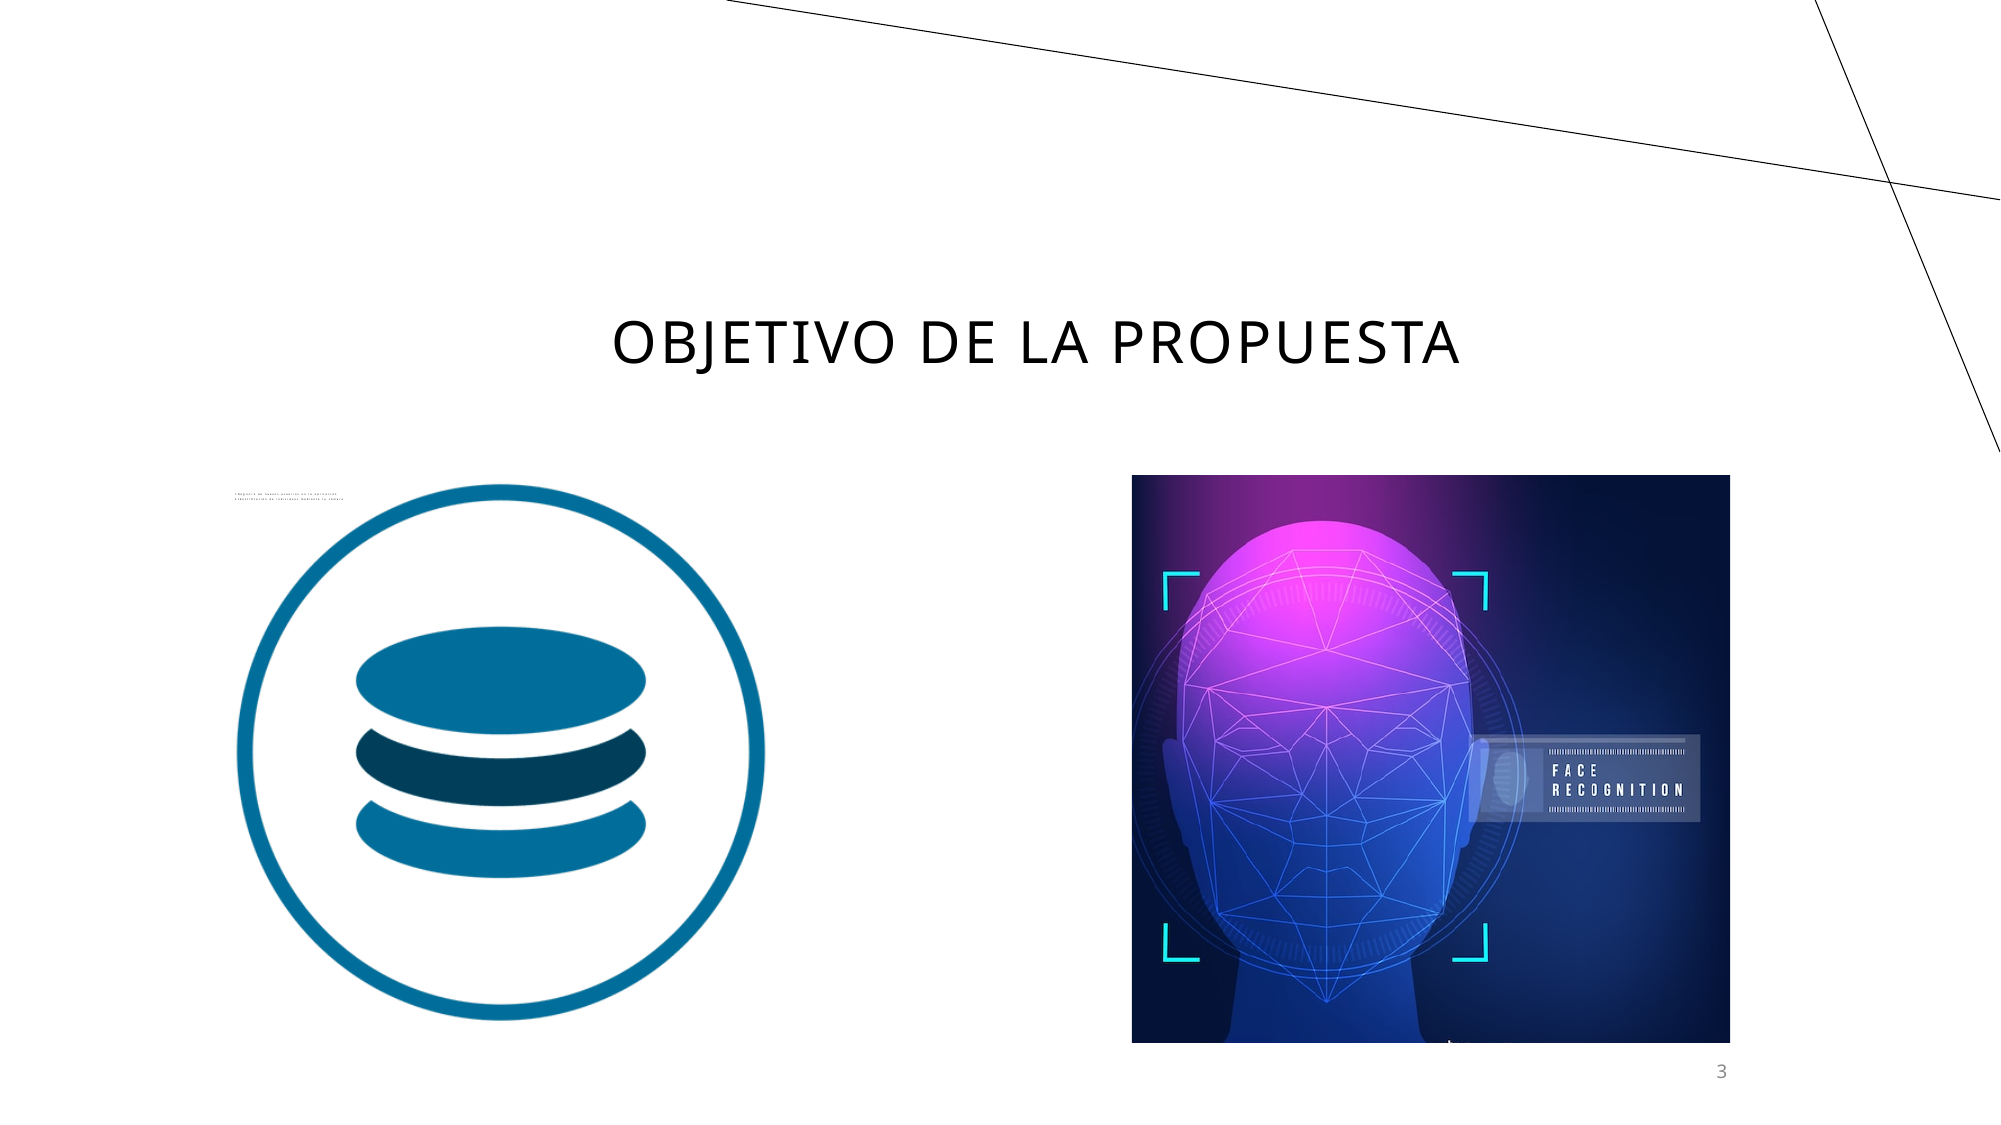

# Objetivo de la propuesta
Registro de nuevos usuarios en la aplicación
Identificación de individuos mediante la cámara